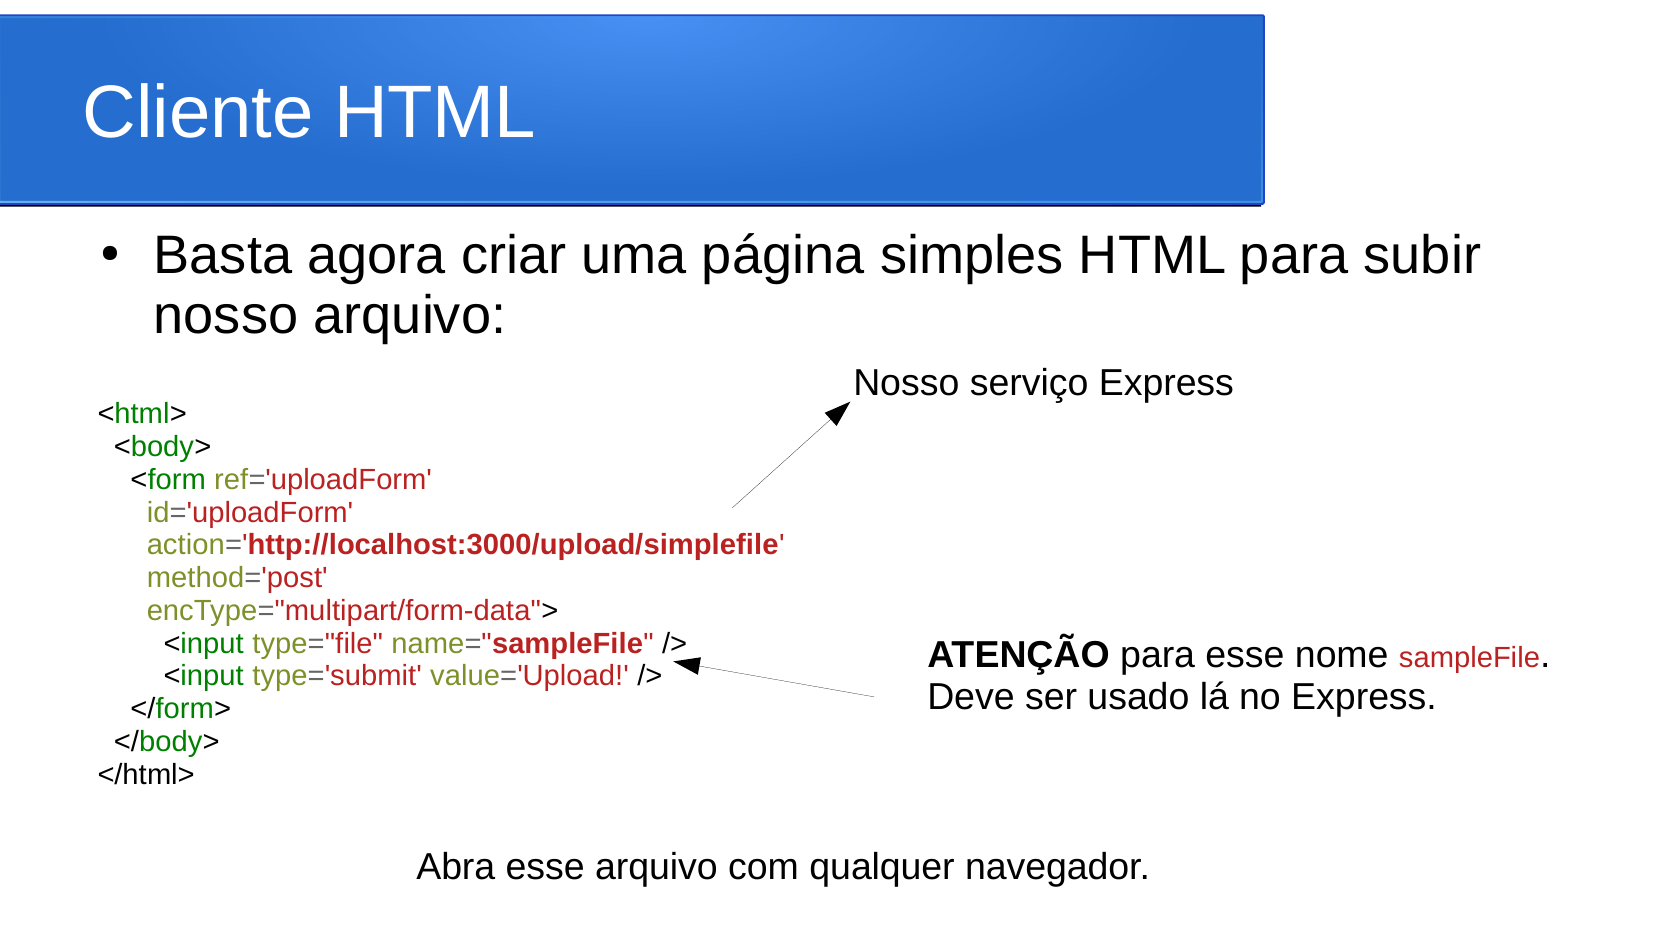

# Cliente HTML
Basta agora criar uma página simples HTML para subir nosso arquivo:
Nosso serviço Express
<html>
 <body>
 <form ref='uploadForm'
 id='uploadForm'
 action='http://localhost:3000/upload/simplefile'
 method='post'
 encType="multipart/form-data">
 <input type="file" name="sampleFile" />
 <input type='submit' value='Upload!' />
 </form>
 </body>
</html>
ATENÇÃO para esse nome sampleFile.
Deve ser usado lá no Express.
Abra esse arquivo com qualquer navegador.